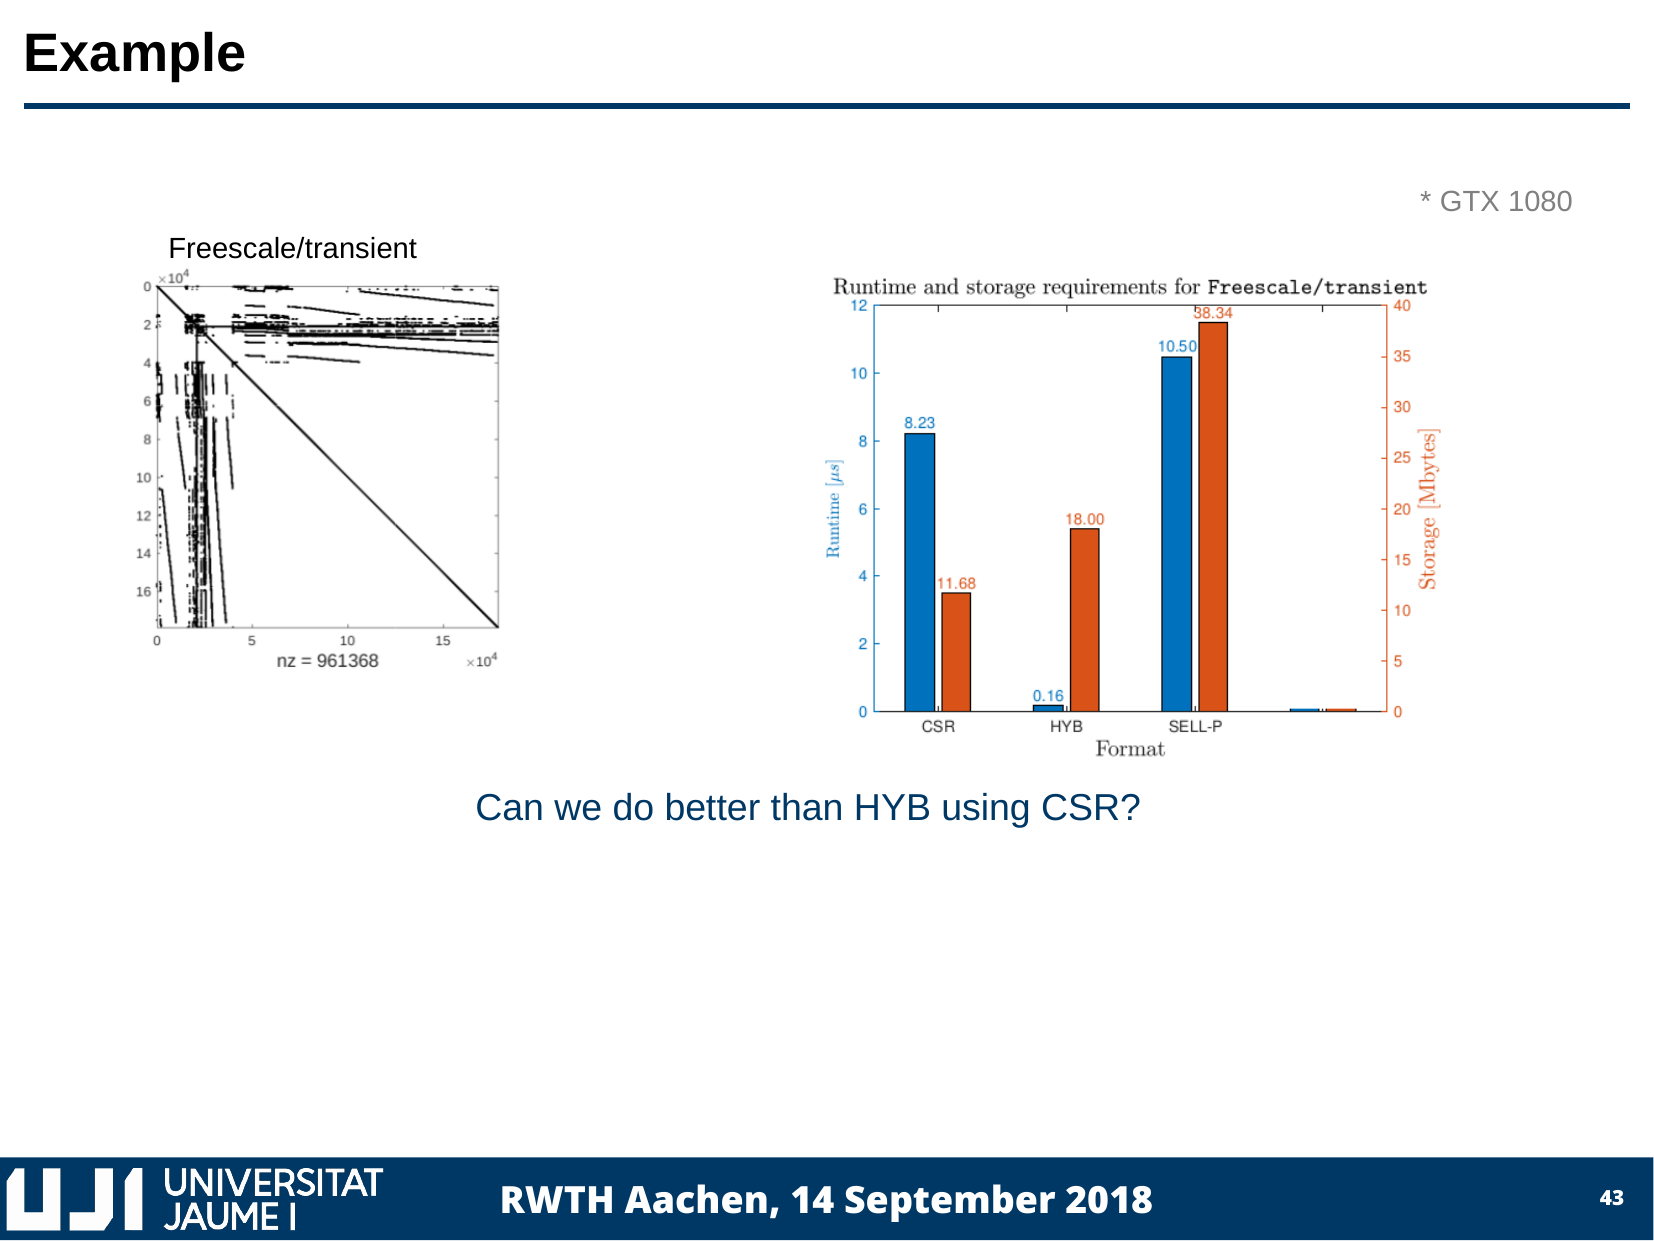

# Example
* GTX 1080
Freescale/transient
Can we do better than HYB using CSR?
RWTH Aachen, 14 September 2018
43